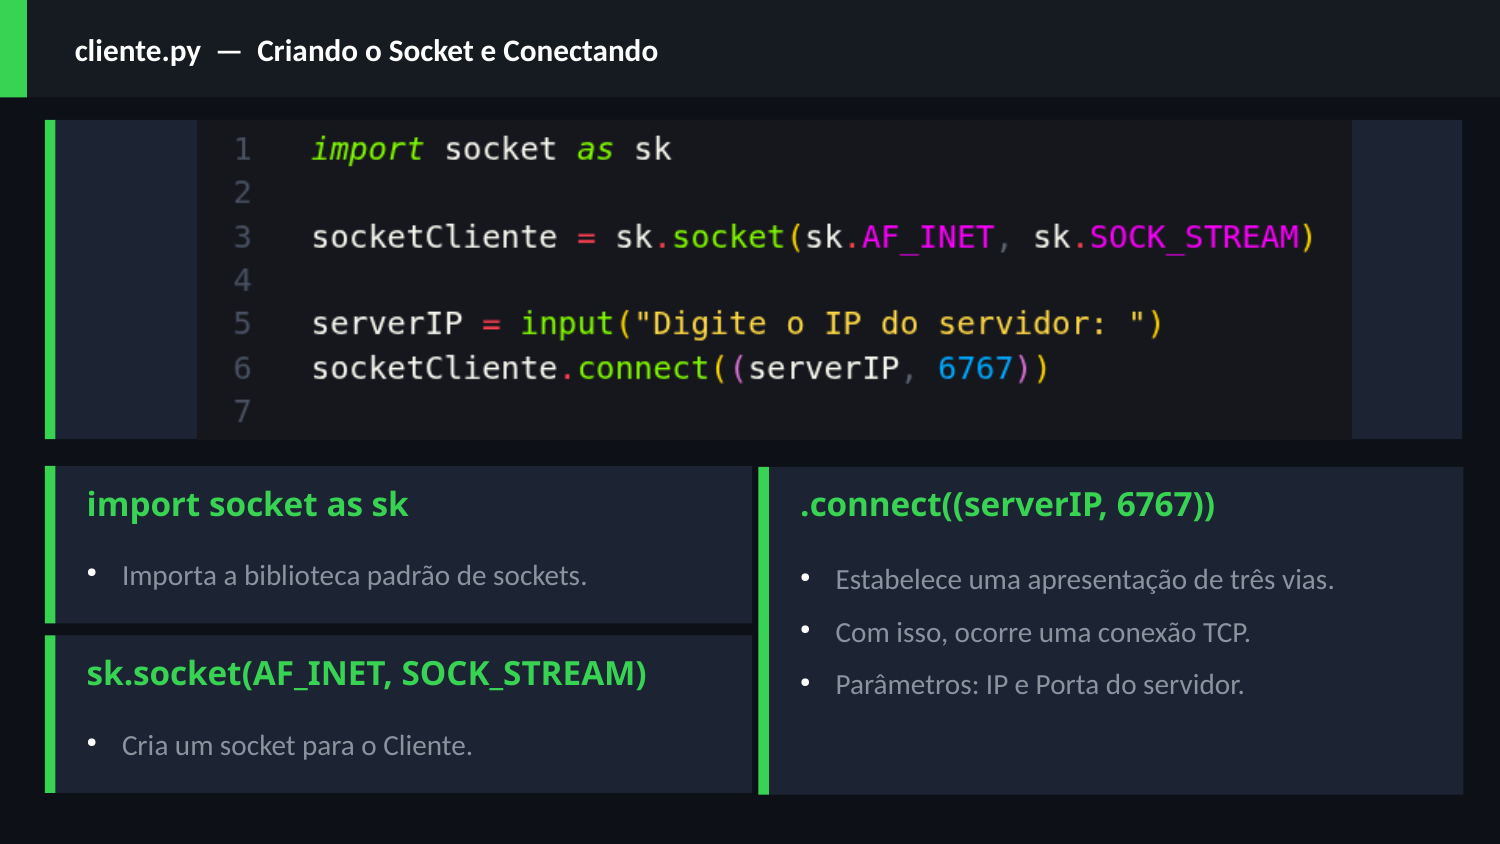

cliente.py — Criando o Socket e Conectando
import socket as sk
.connect((serverIP, 6767))
Importa a biblioteca padrão de sockets.
Estabelece uma apresentação de três vias.
Com isso, ocorre uma conexão TCP.
Parâmetros: IP e Porta do servidor.
sk.socket(AF_INET, SOCK_STREAM)
Cria um socket para o Cliente.